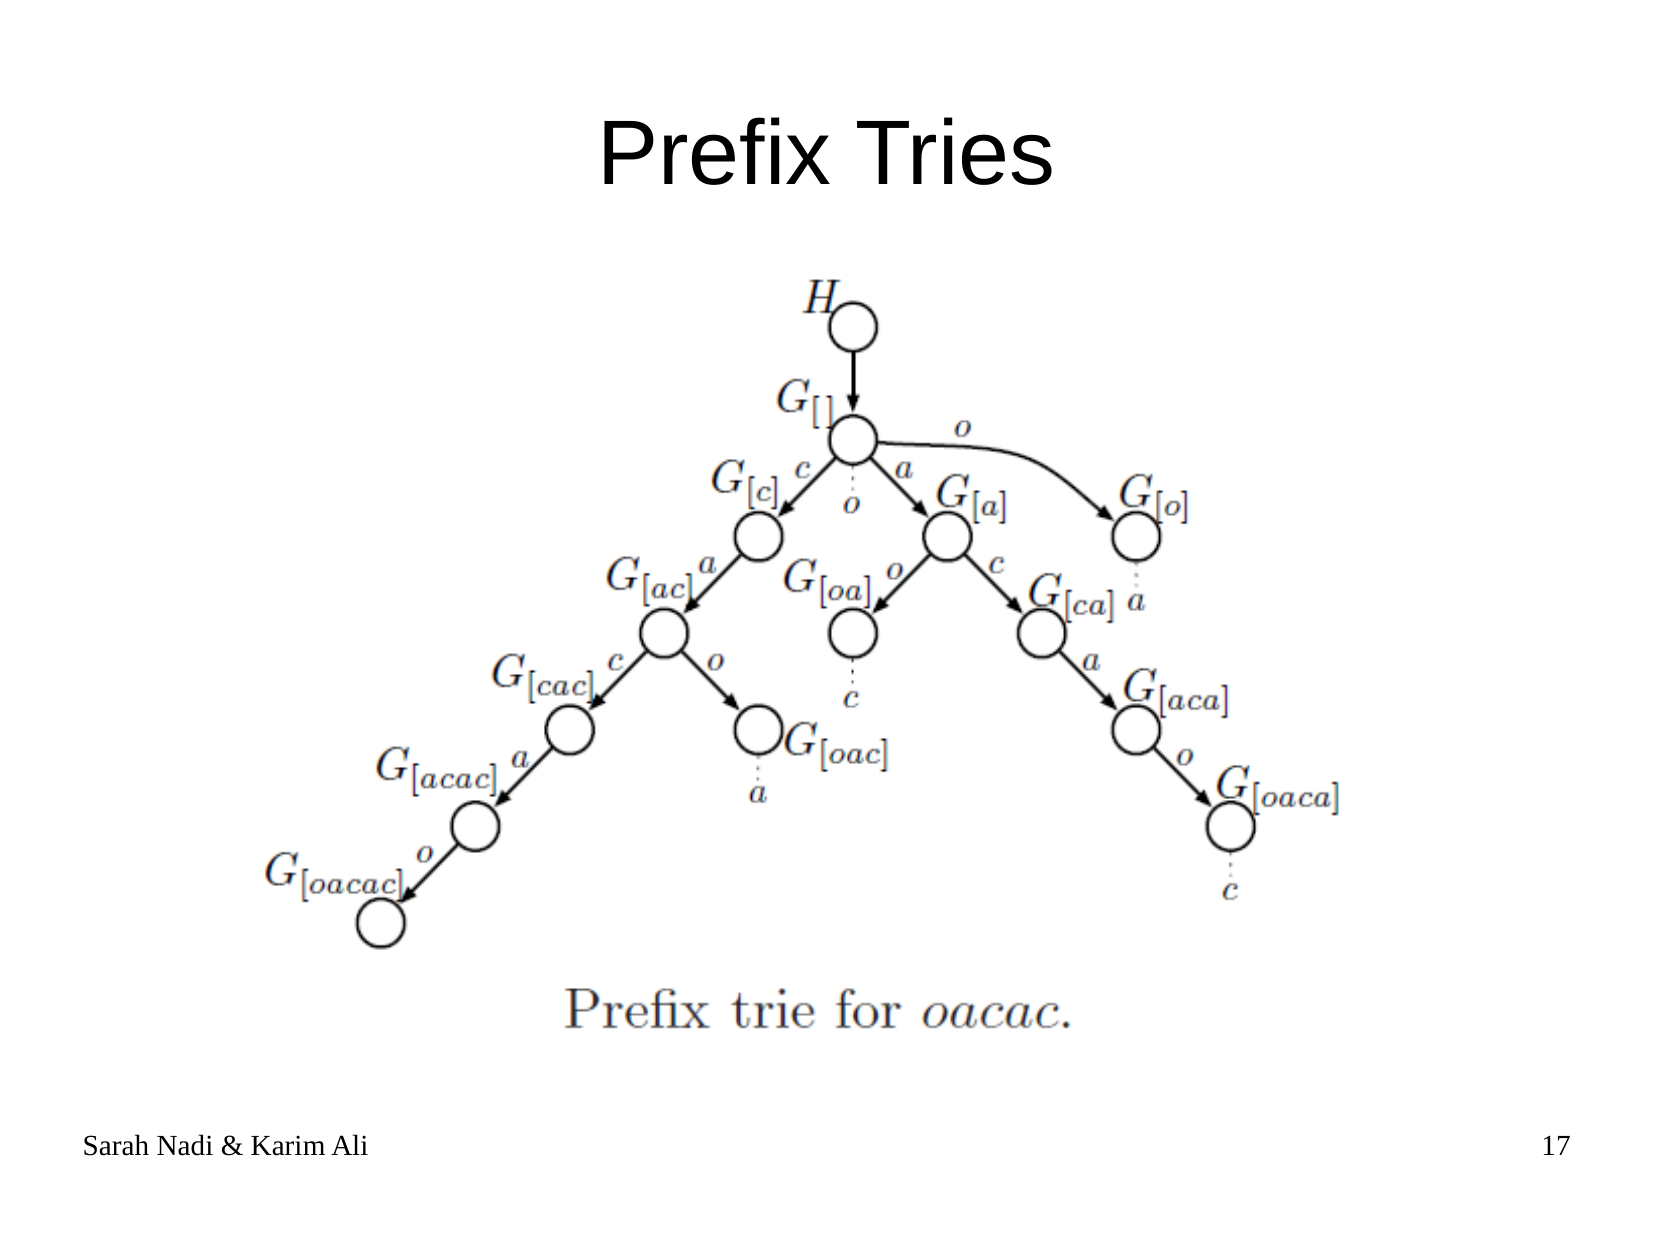

# Prefix Tries
Sarah Nadi & Karim Ali
17